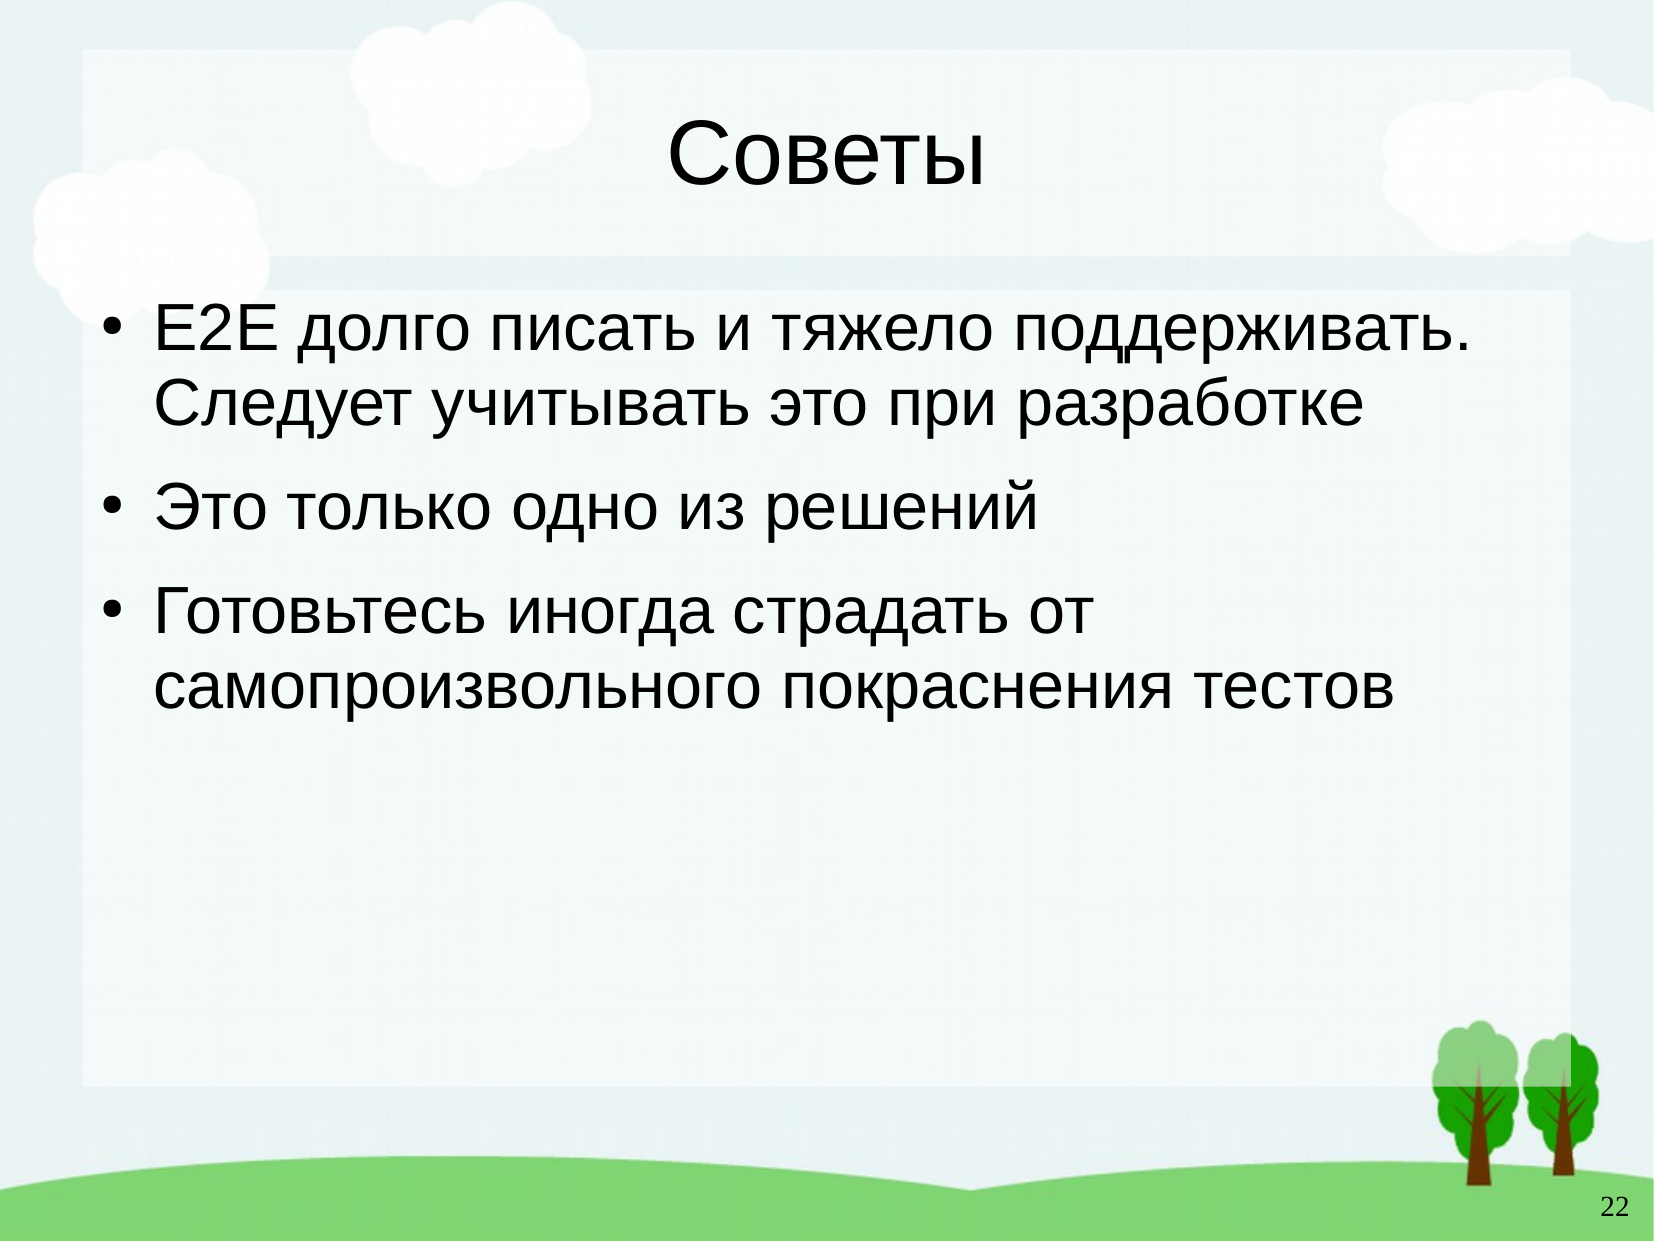

# Советы
E2E долго писать и тяжело поддерживать. Следует учитывать это при разработке
Это только одно из решений
Готовьтесь иногда страдать от самопроизвольного покраснения тестов
22